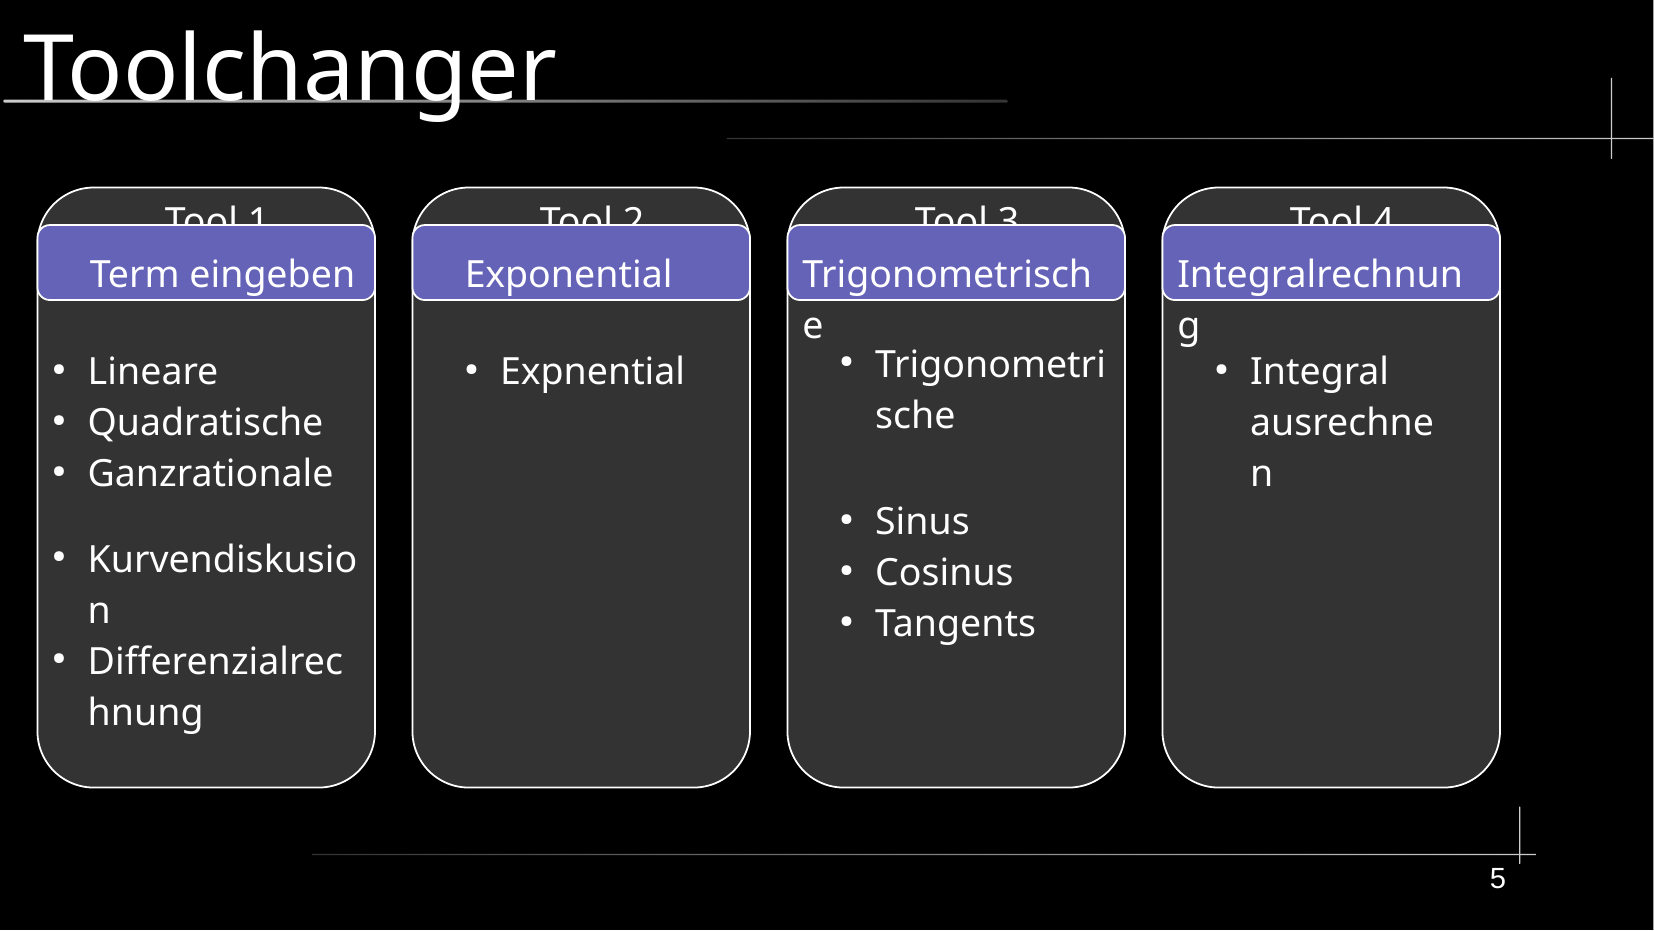

# Toolchanger
Tool 1
Tool 2
Tool 3
Tool 4
Term eingeben
Exponential
Trigonometrische
Integralrechnung
Trigonometrische
Lineare
Quadratische
Ganzrationale
Expnential
Integral ausrechnen
Sinus
Cosinus
Tangents
Kurvendiskusion
Differenzialrechnung
5